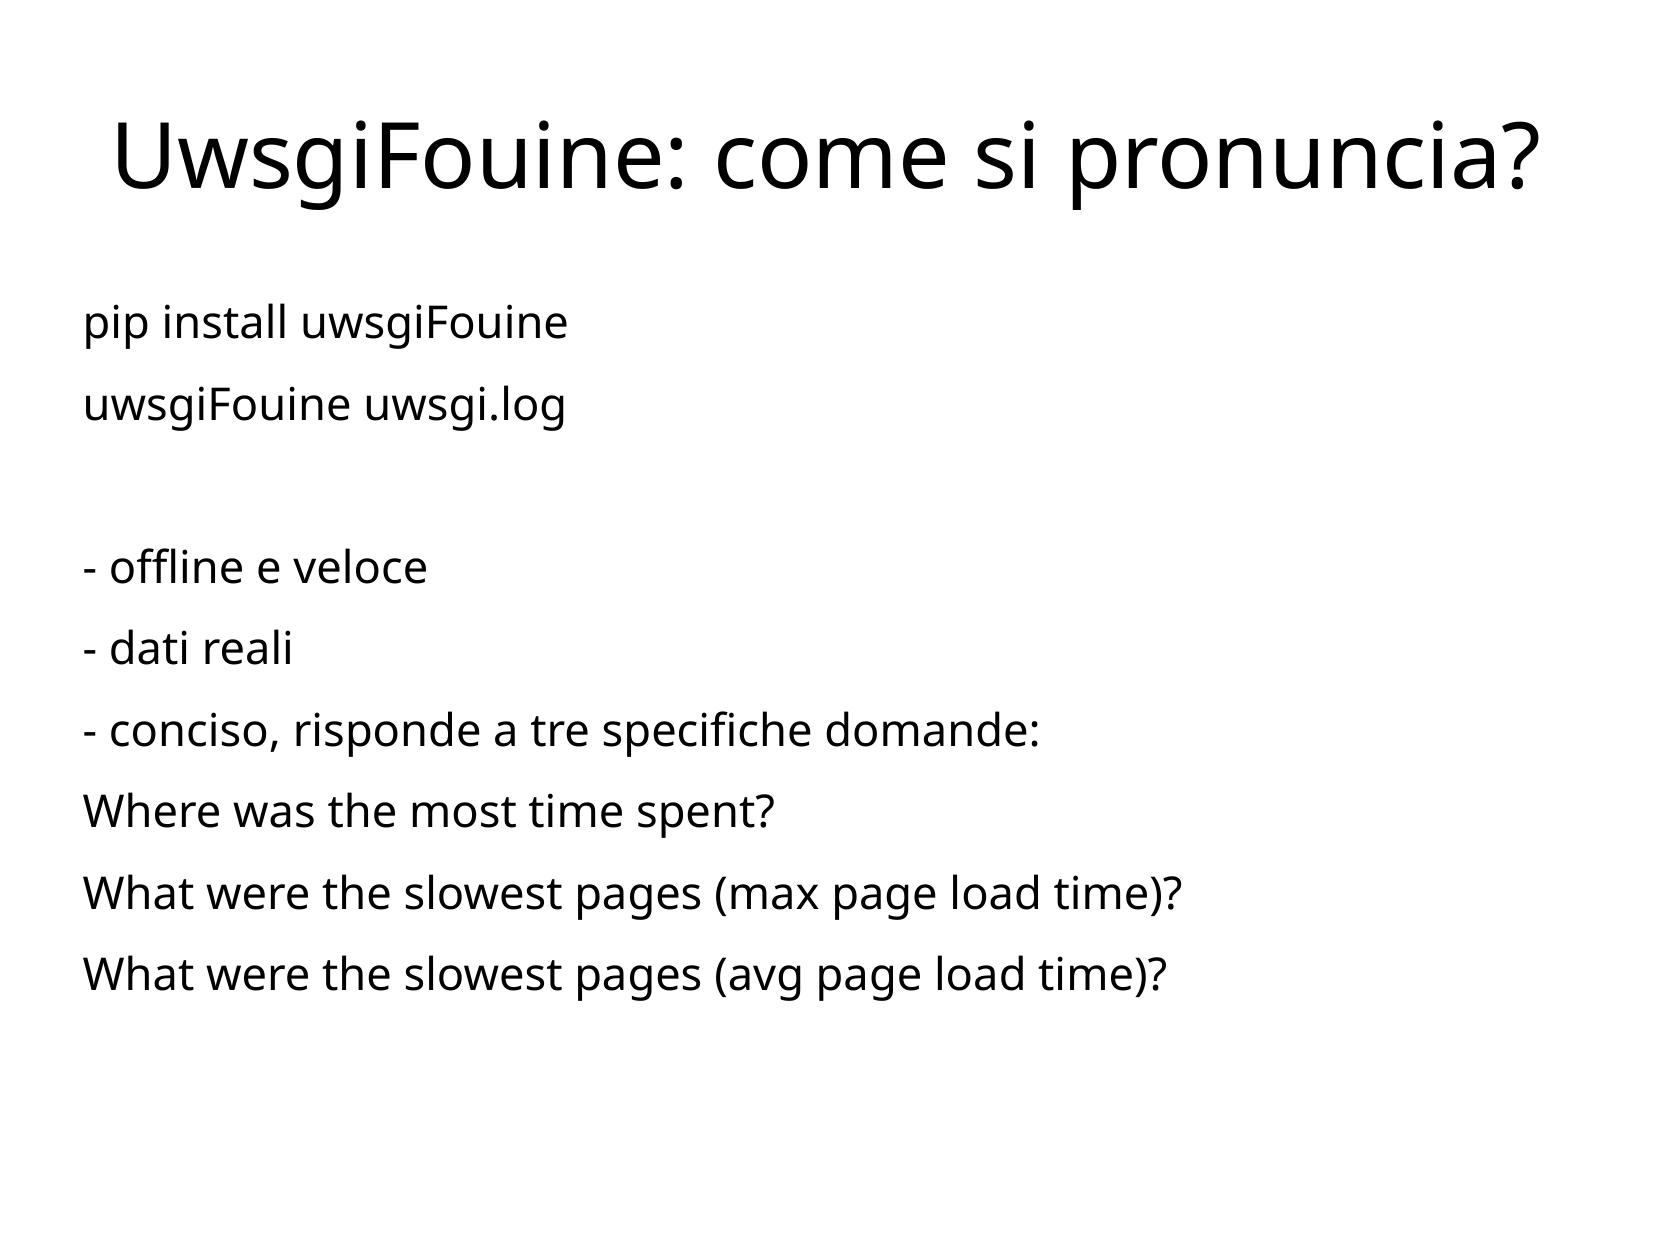

# UwsgiFouine: come si pronuncia?
pip install uwsgiFouine
uwsgiFouine uwsgi.log
- offline e veloce
- dati reali
- conciso, risponde a tre specifiche domande:
Where was the most time spent?
What were the slowest pages (max page load time)?
What were the slowest pages (avg page load time)?